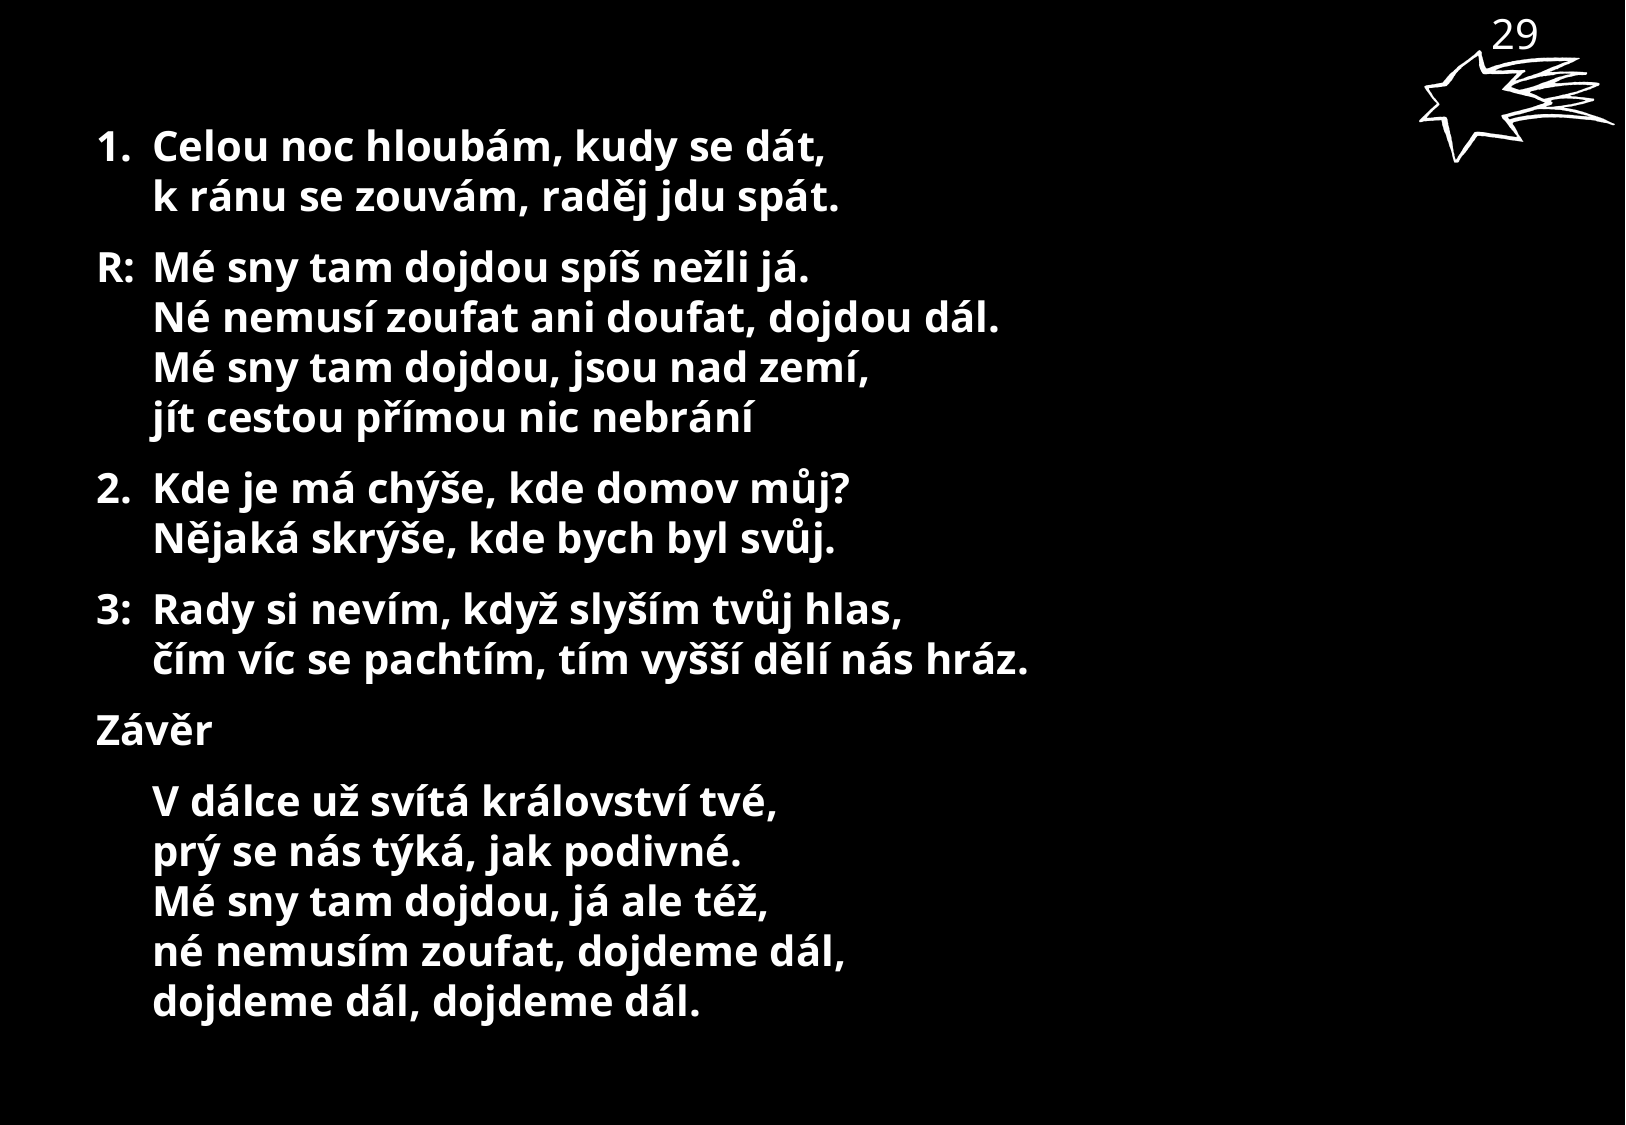

29
# 1. 	Celou noc hloubám, kudy se dát, k ránu se zouvám, raděj jdu spát.
R: 	Mé sny tam dojdou spíš nežli já.
Né nemusí zoufat ani doufat, dojdou dál.
Mé sny tam dojdou, jsou nad zemí,
jít cestou přímou nic nebrání
2. 	Kde je má chýše, kde domov můj?
Nějaká skrýše, kde bych byl svůj.
3: 	Rady si nevím, když slyším tvůj hlas,
čím víc se pachtím, tím vyšší dělí nás hráz.
Závěr
	V dálce už svítá království tvé,
prý se nás týká, jak podivné.
Mé sny tam dojdou, já ale též,
né nemusím zoufat, dojdeme dál,
dojdeme dál, dojdeme dál.